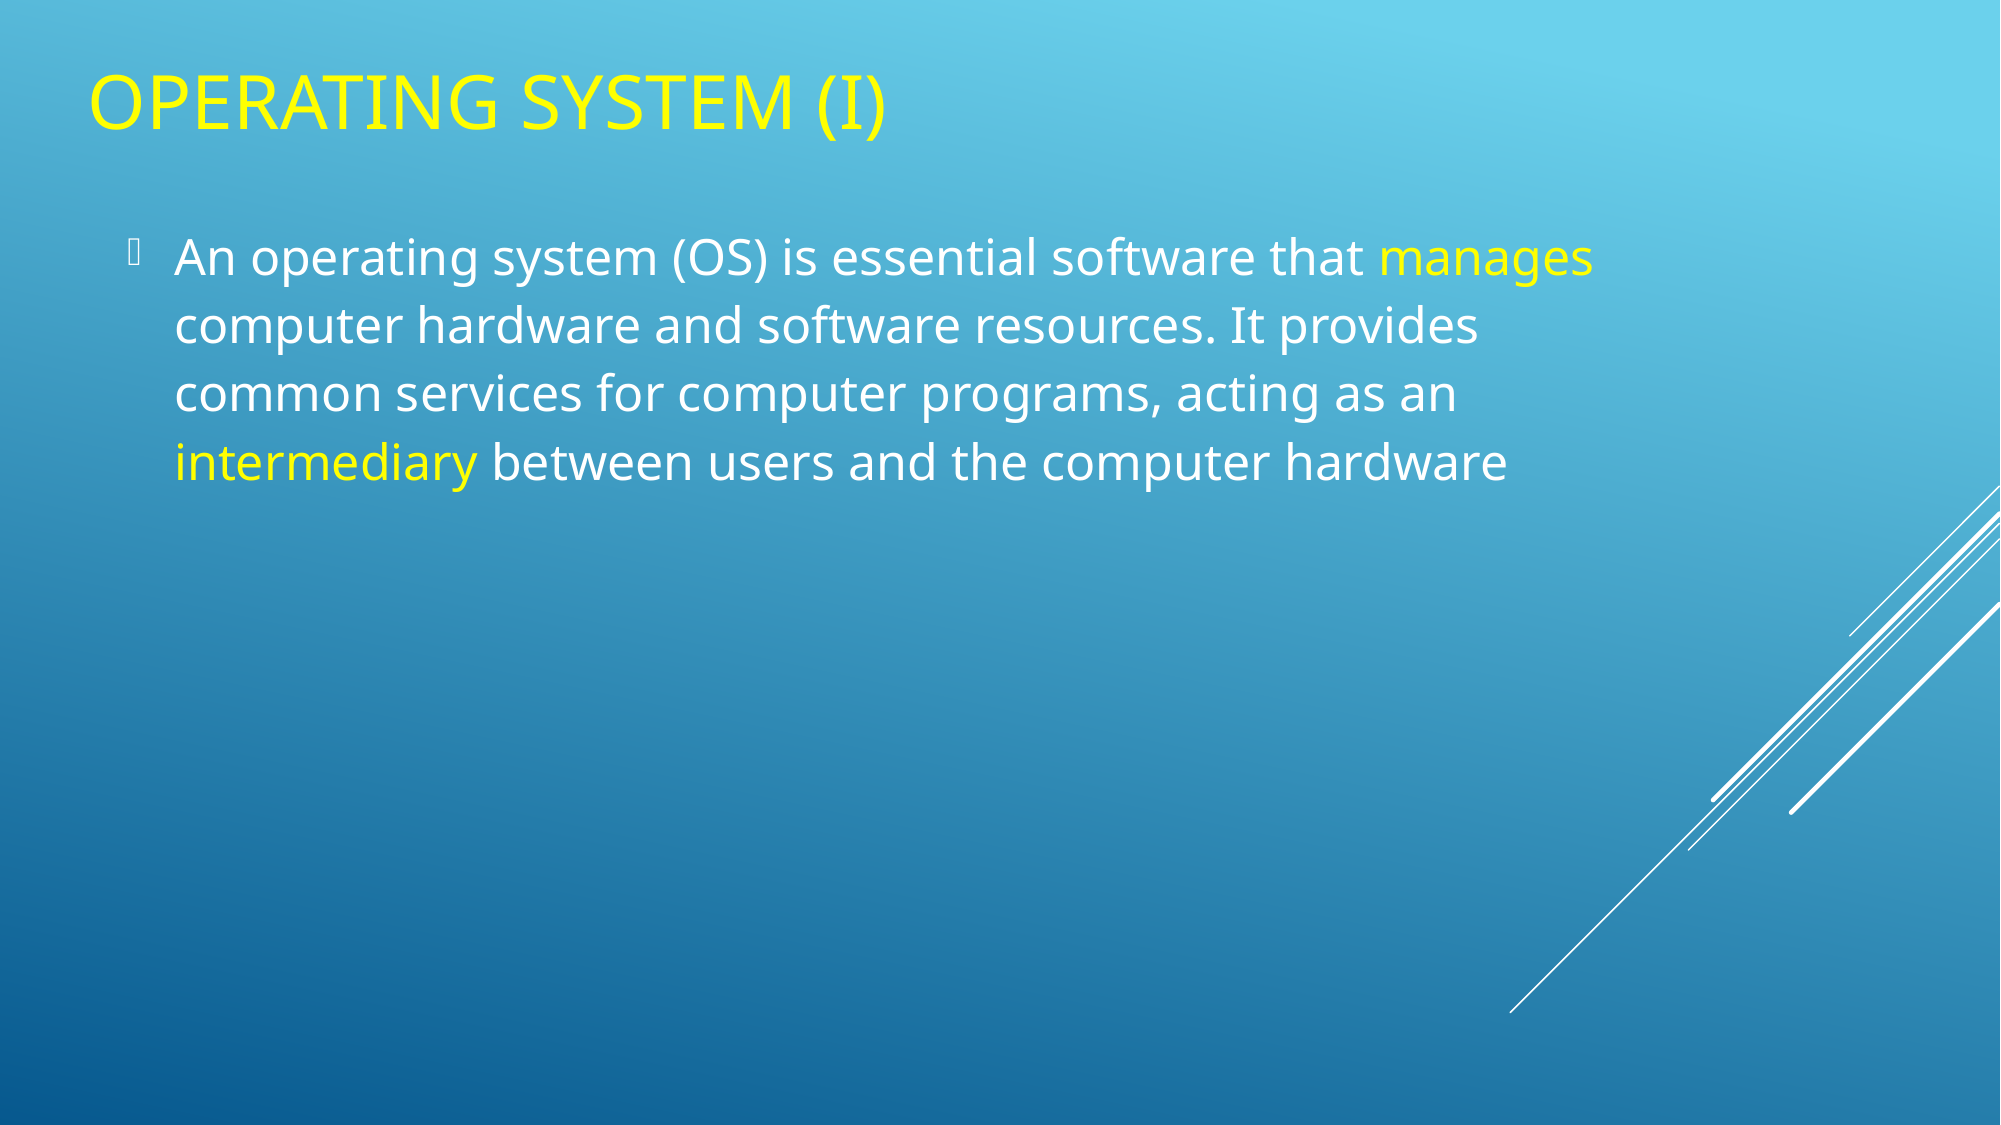

# Operating system (I)
An operating system (OS) is essential software that manages computer hardware and software resources. It provides common services for computer programs, acting as an intermediary between users and the computer hardware